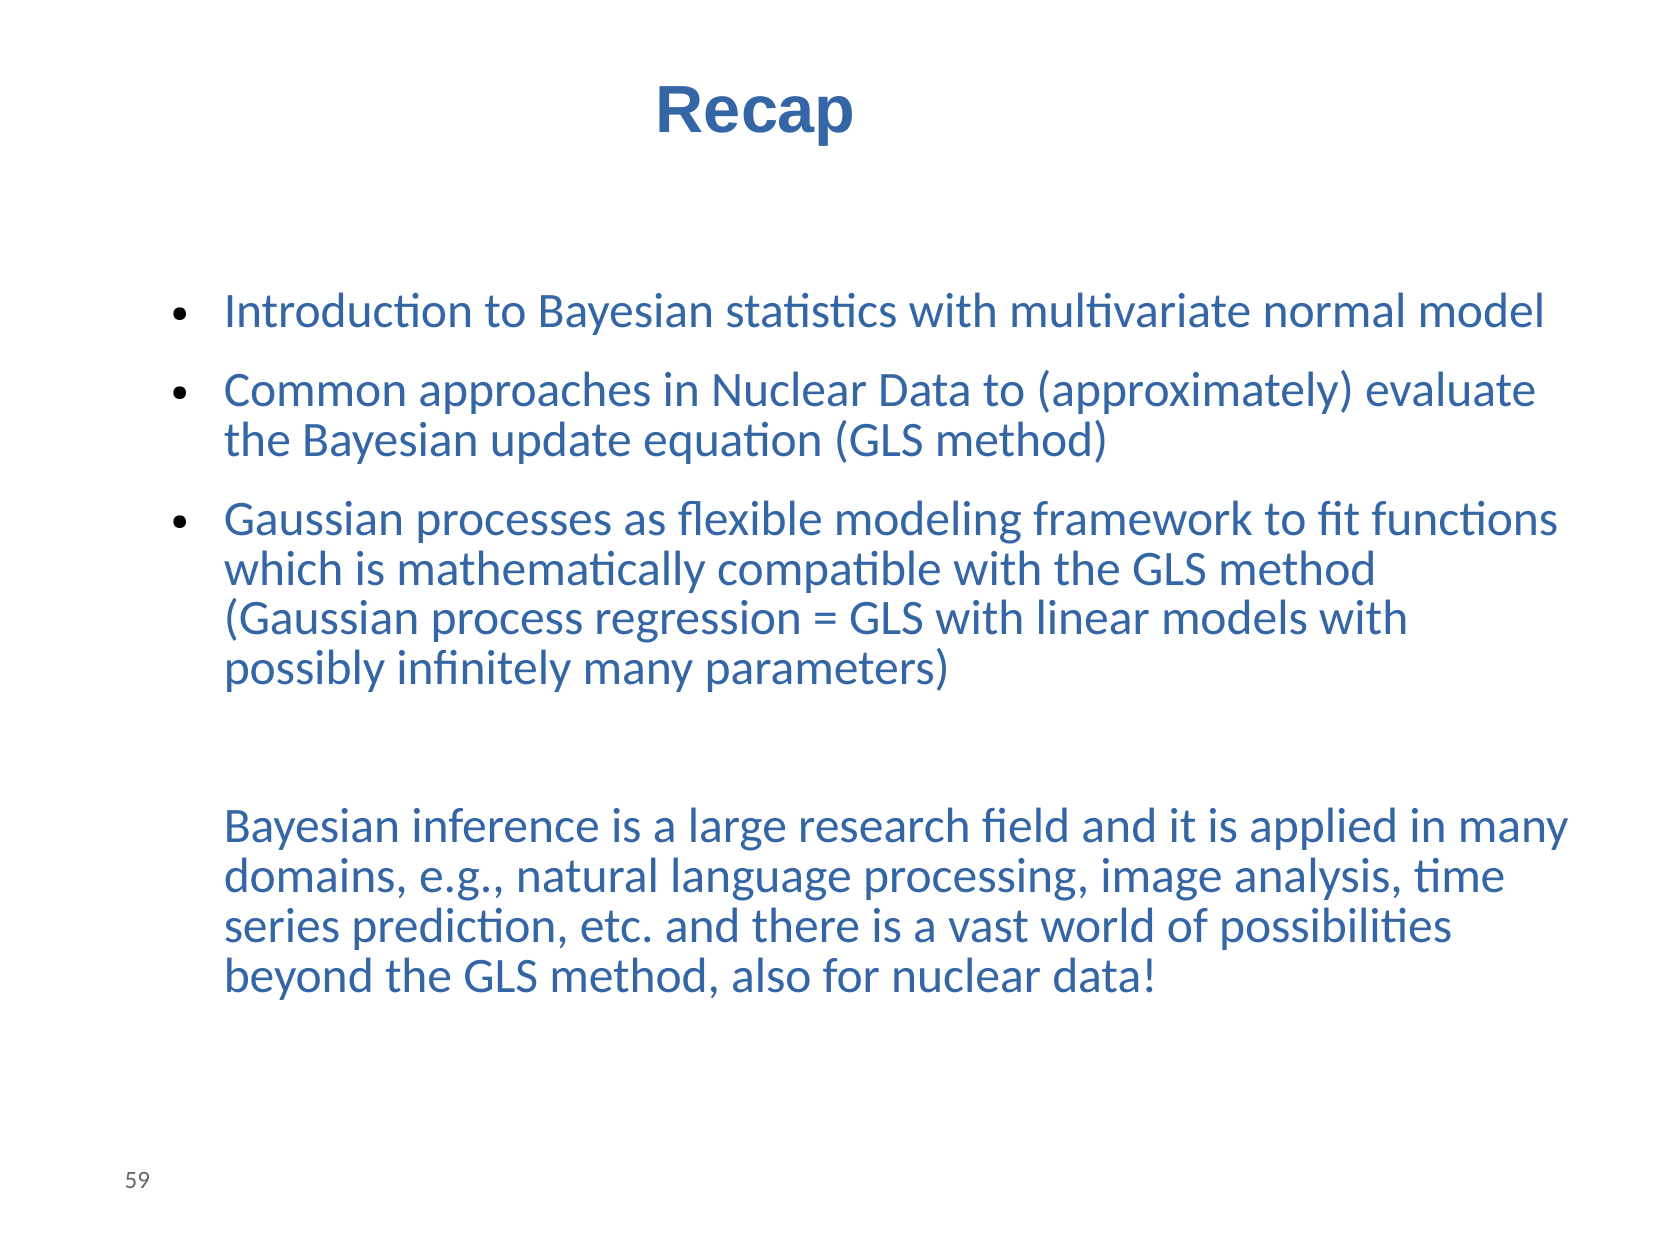

# Recap
Introduction to Bayesian statistics with multivariate normal model
Common approaches in Nuclear Data to (approximately) evaluate the Bayesian update equation (GLS method)
Gaussian processes as flexible modeling framework to fit functions which is mathematically compatible with the GLS method (Gaussian process regression = GLS with linear models with possibly infinitely many parameters)
Bayesian inference is a large research field and it is applied in many domains, e.g., natural language processing, image analysis, time series prediction, etc. and there is a vast world of possibilities beyond the GLS method, also for nuclear data!
59